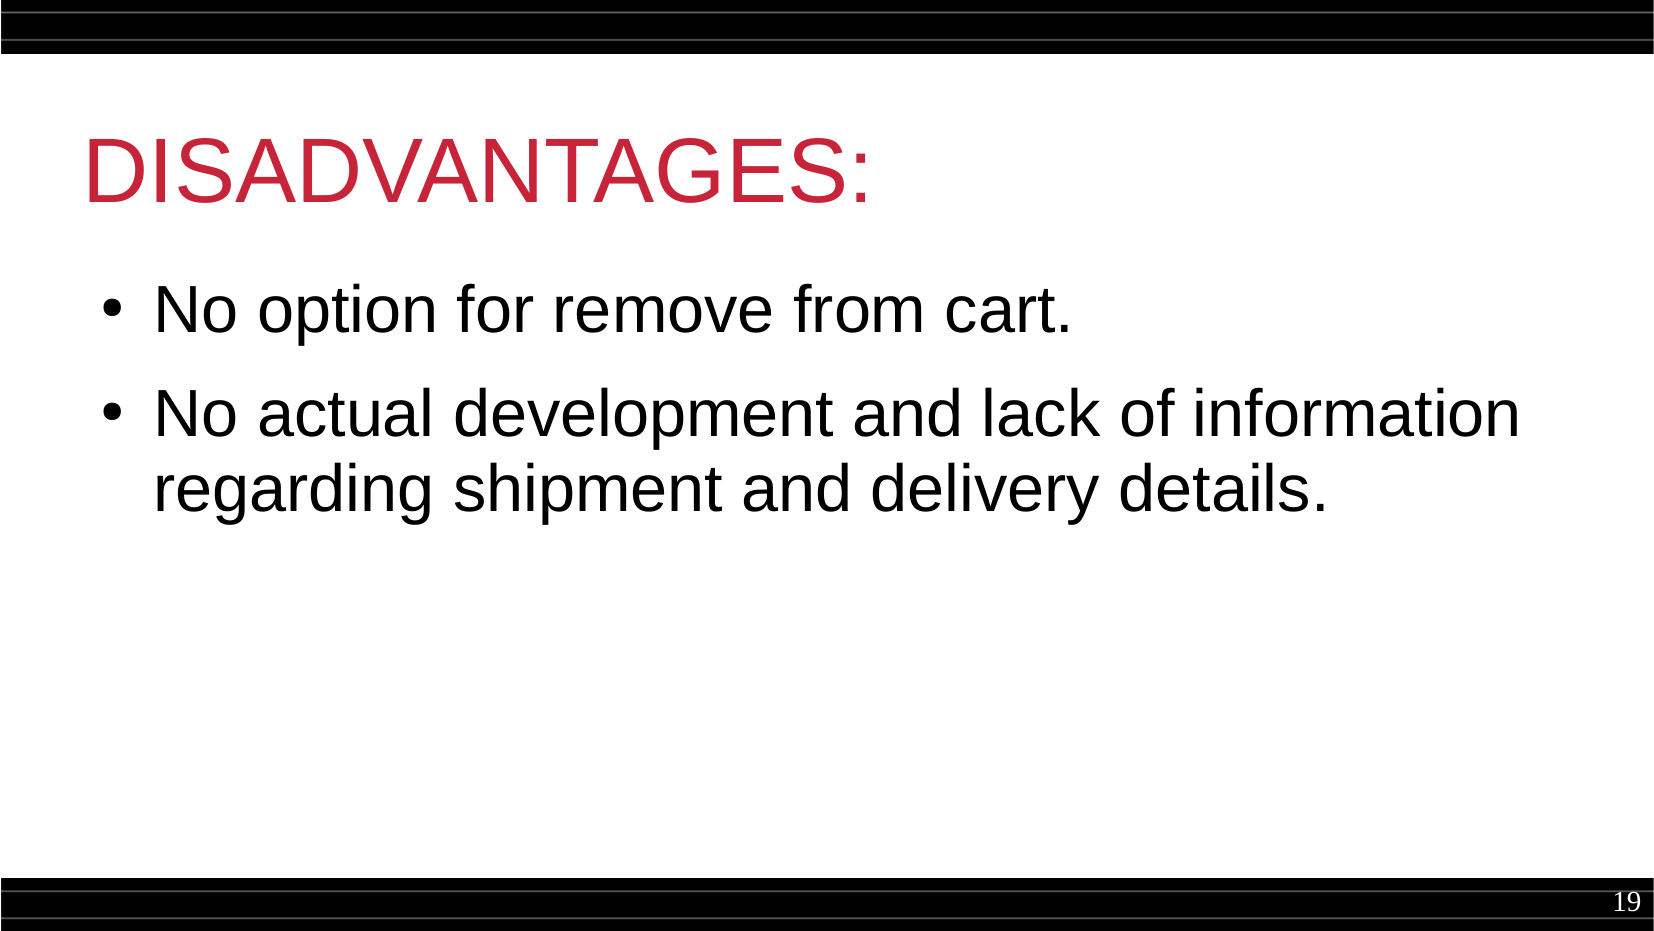

# DISADVANTAGES:
No option for remove from cart.
No actual development and lack of information regarding shipment and delivery details.